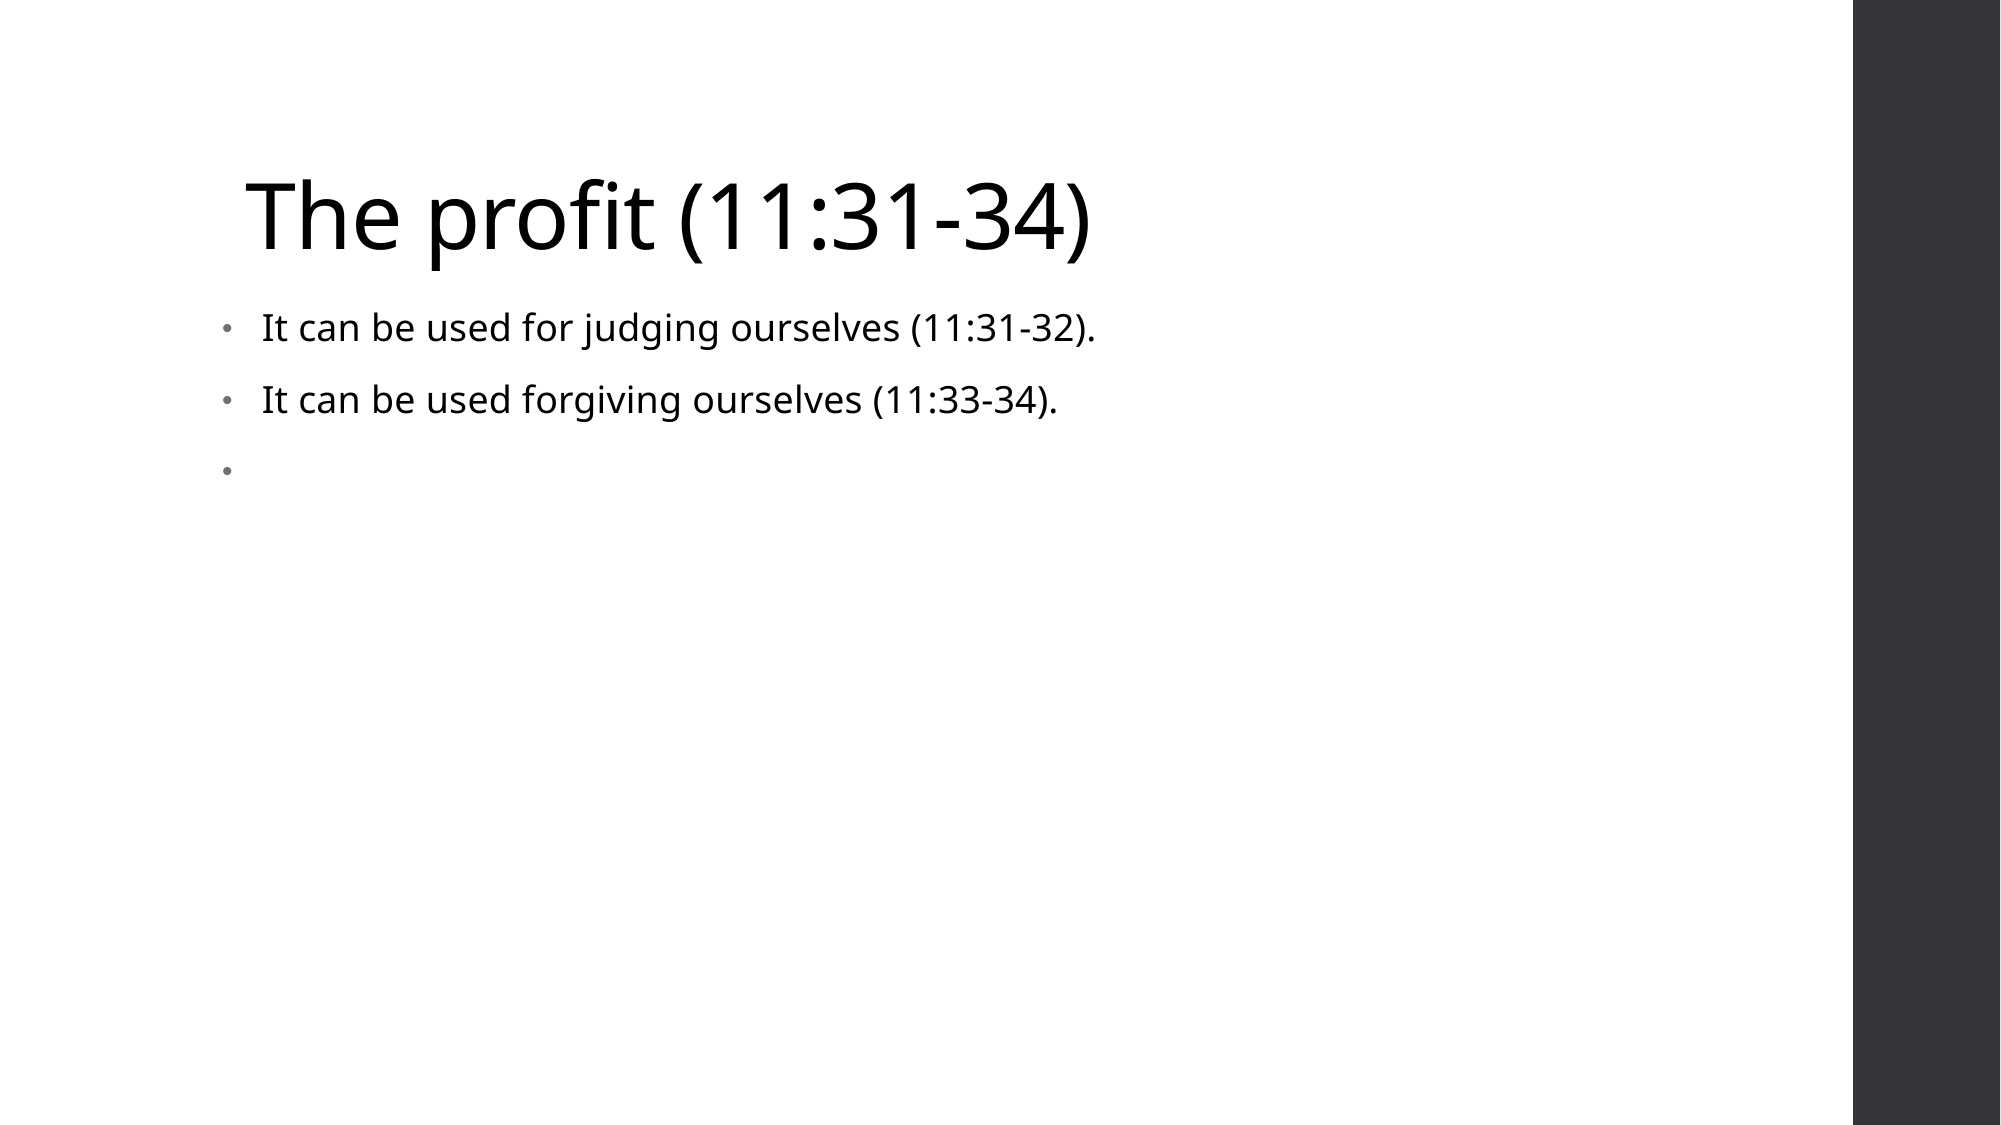

# The profit (11:31-34)
 It can be used for judging ourselves (11:31-32).
 It can be used forgiving ourselves (11:33-34).